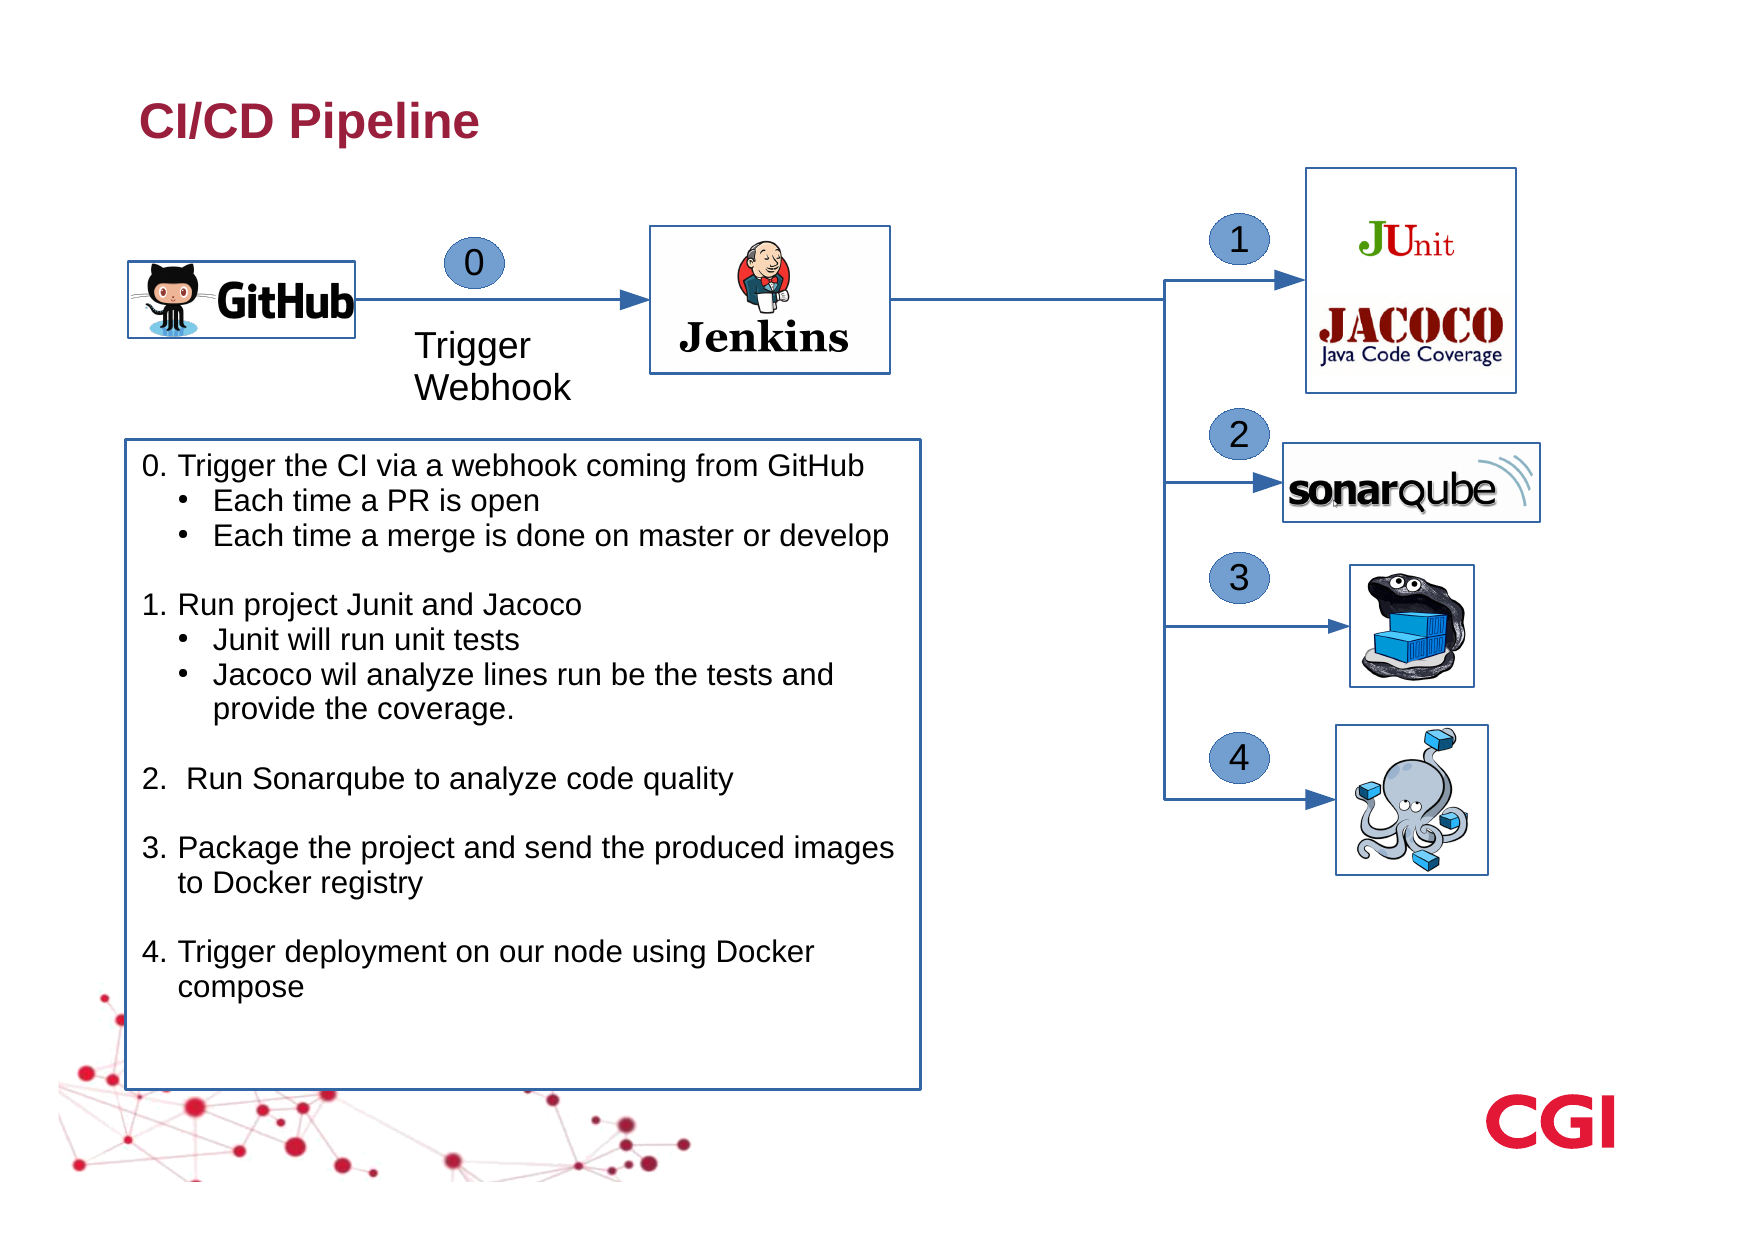

CI/CD Pipeline
1
0
Trigger
Webhook
2
Trigger the CI via a webhook coming from GitHub
Each time a PR is open
Each time a merge is done on master or develop
Run project Junit and Jacoco
Junit will run unit tests
Jacoco wil analyze lines run be the tests and provide the coverage.
 Run Sonarqube to analyze code quality
Package the project and send the produced images to Docker registry
Trigger deployment on our node using Docker compose
3
4